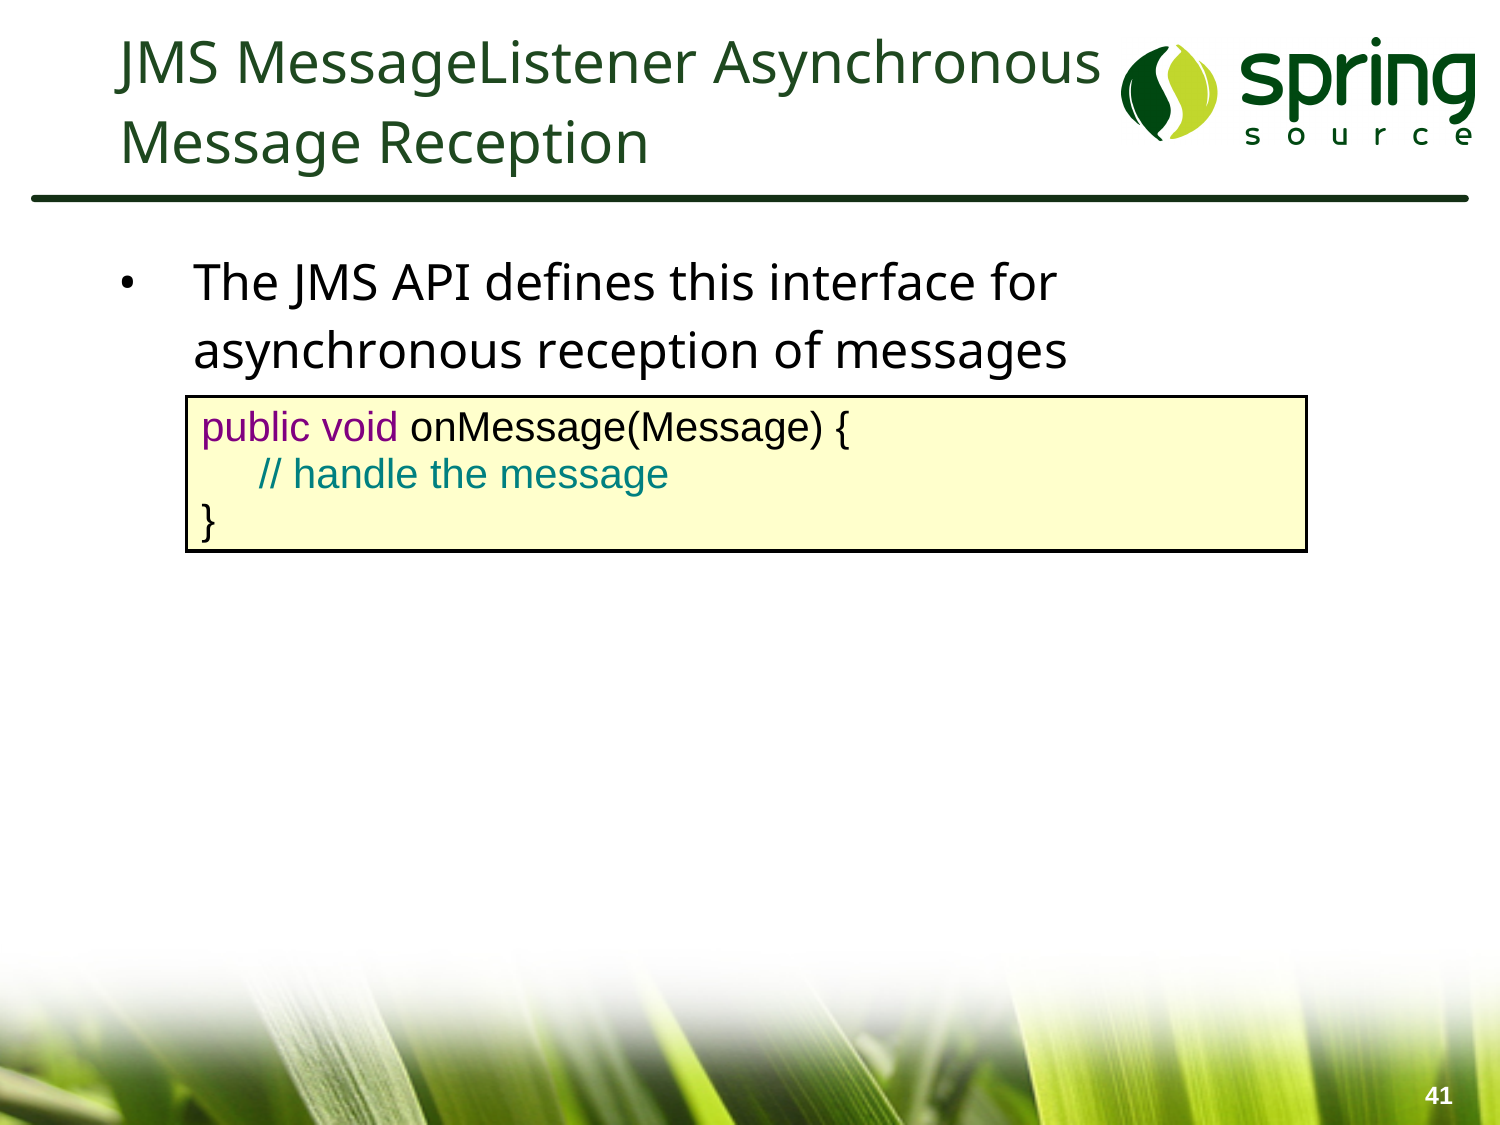

JMS MessageListener Asynchronous Message Reception
# The JMS API defines this interface for asynchronous reception of messages
public void onMessage(Message) {
 // handle the message
}